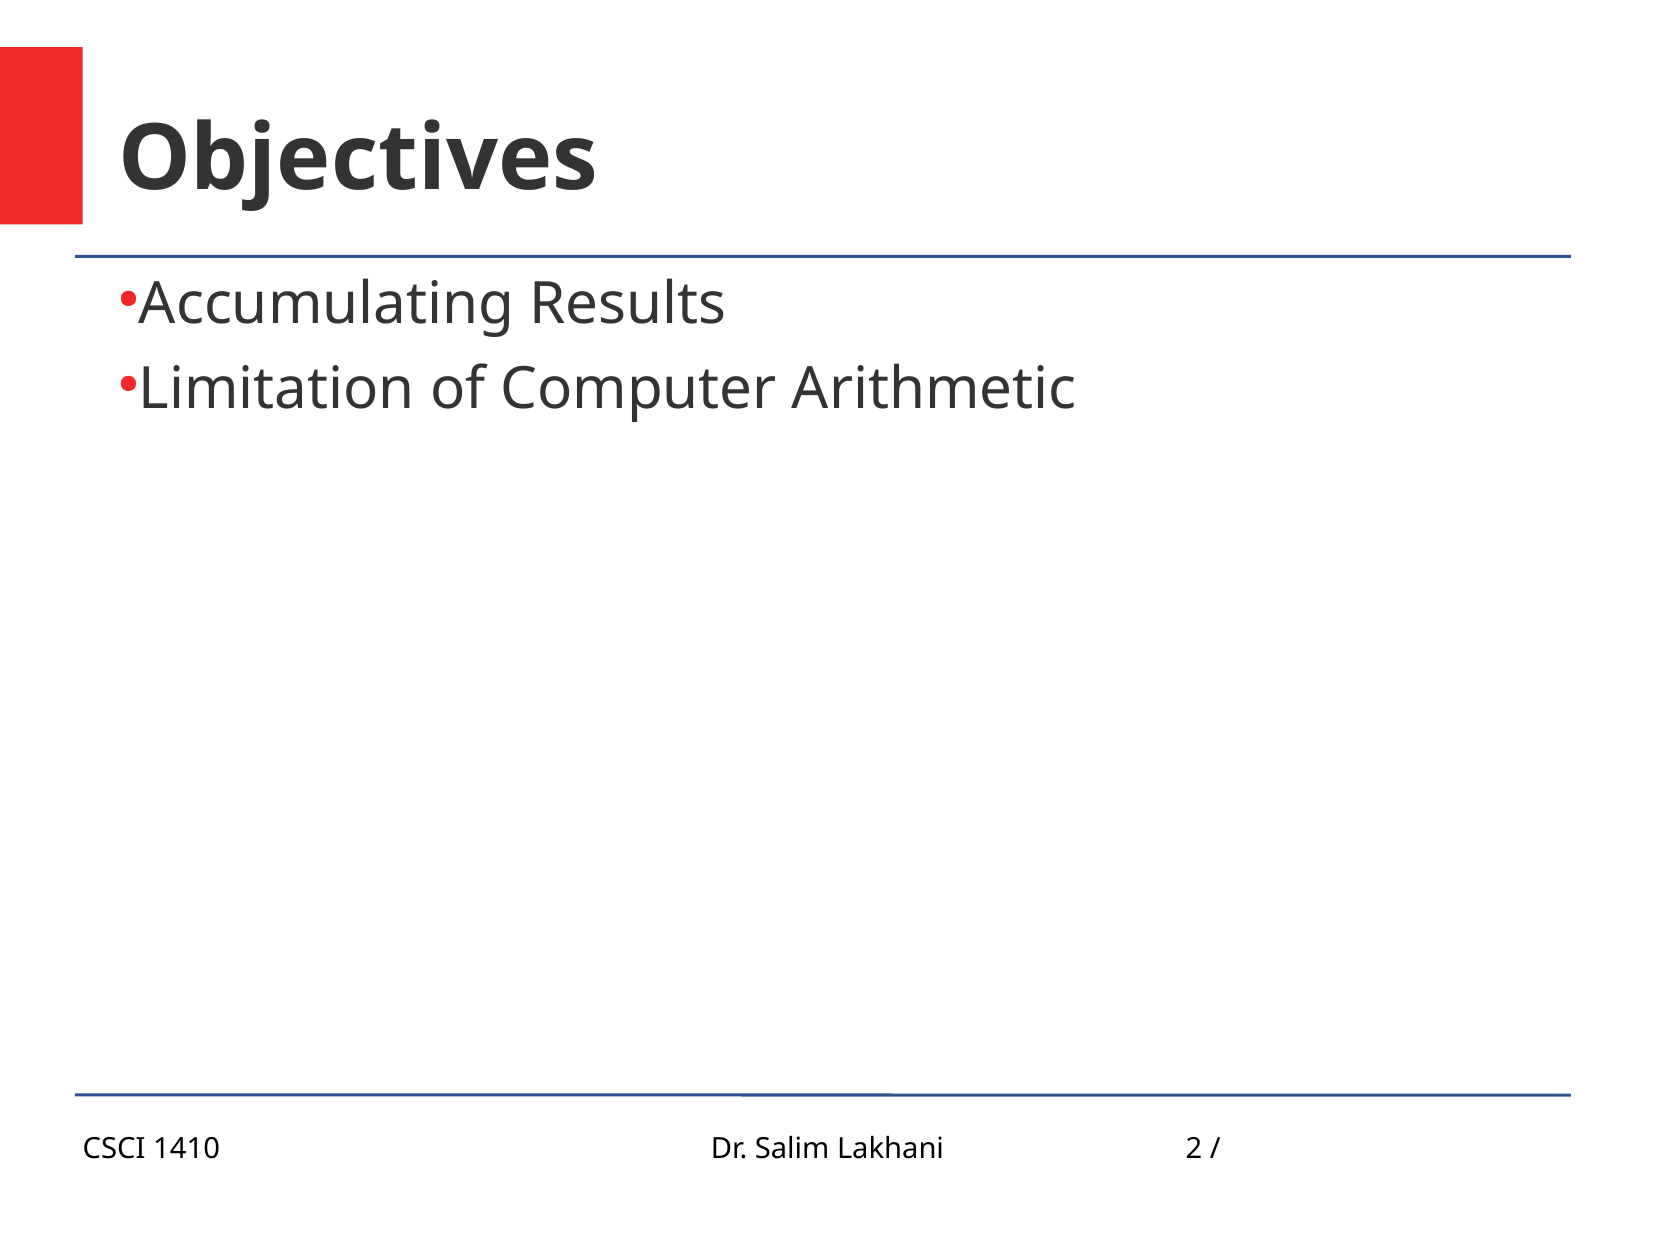

# Objectives
Accumulating Results
Limitation of Computer Arithmetic
CSCI 1410
Dr. Salim Lakhani
1 /